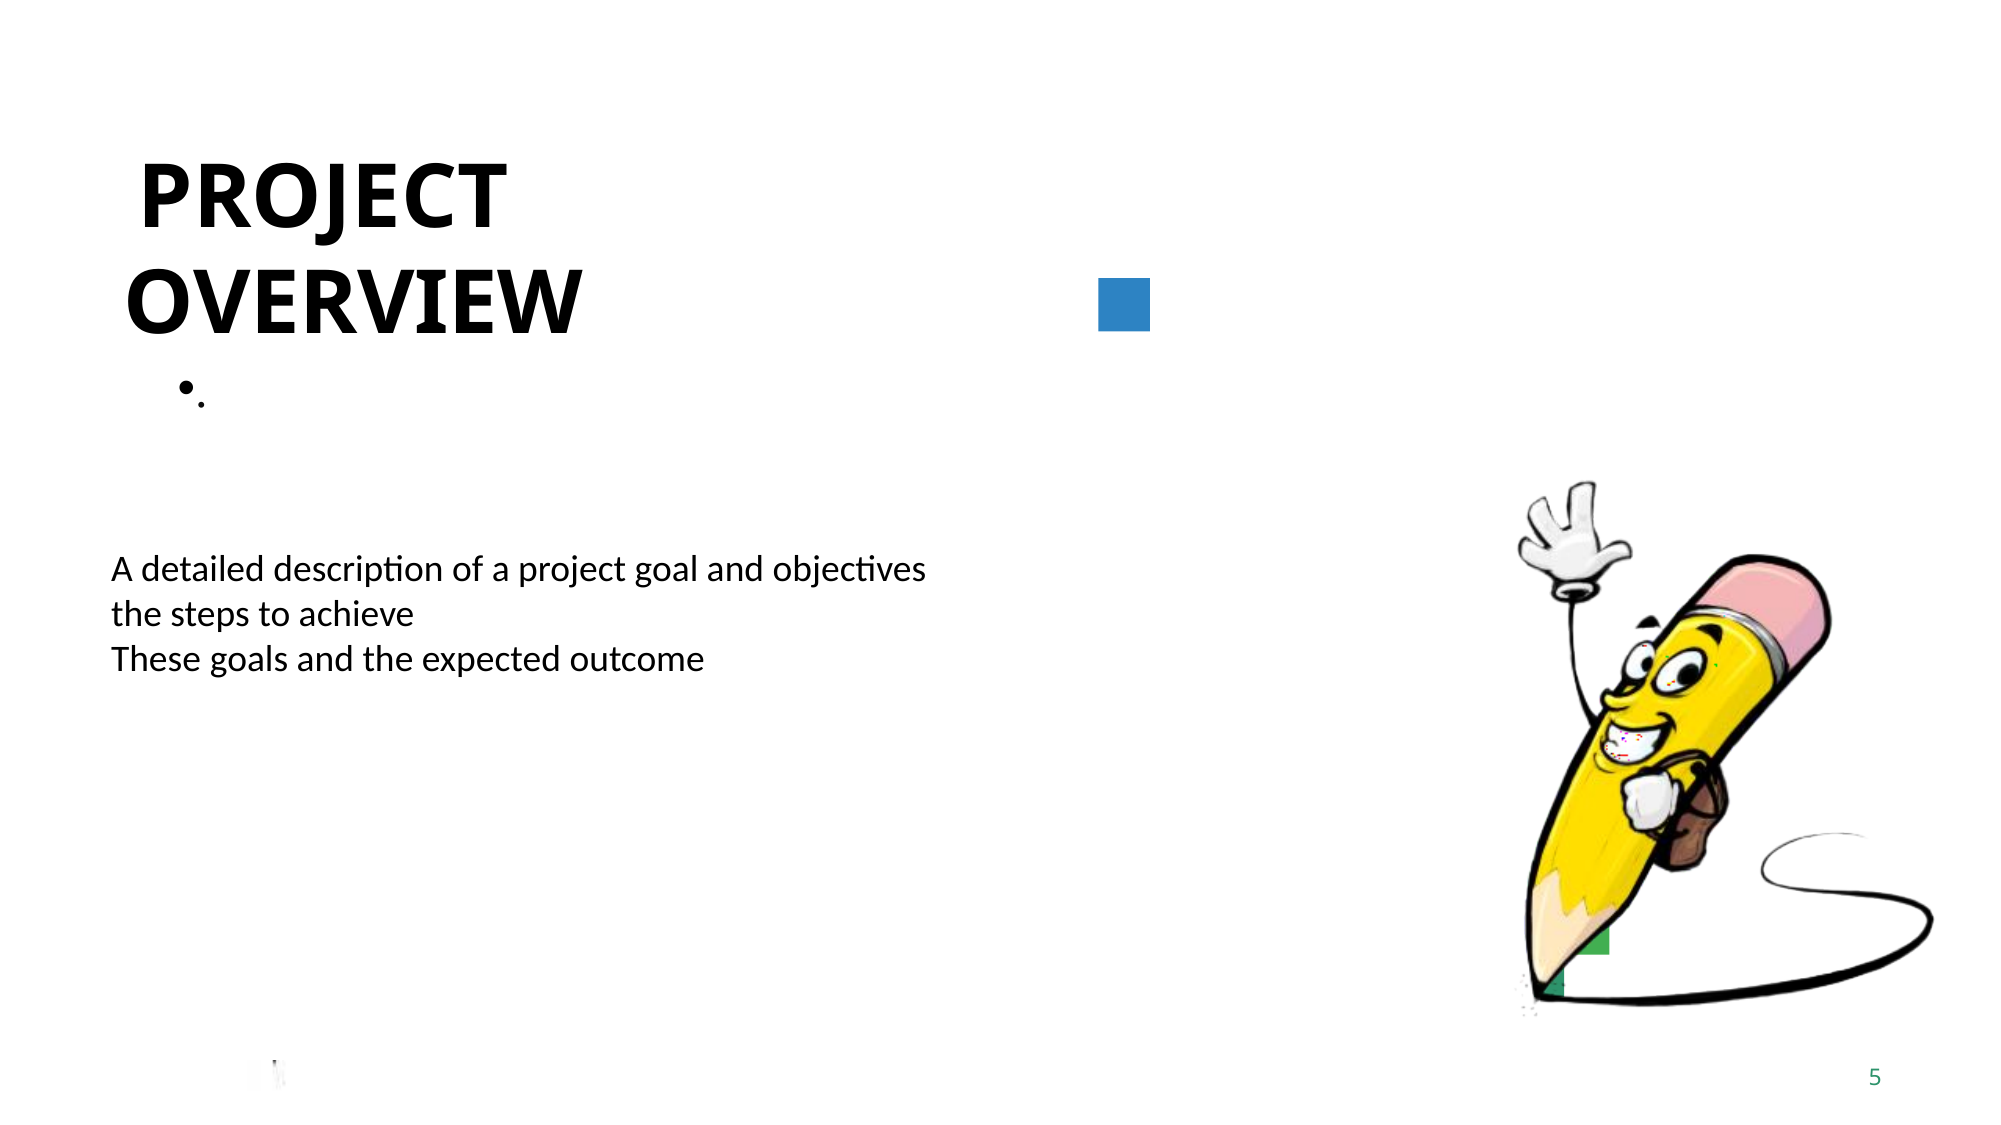

# PROJECT	OVERVIEW
.
A detailed description of a project goal and objectives
the steps to achieve
These goals and the expected outcome